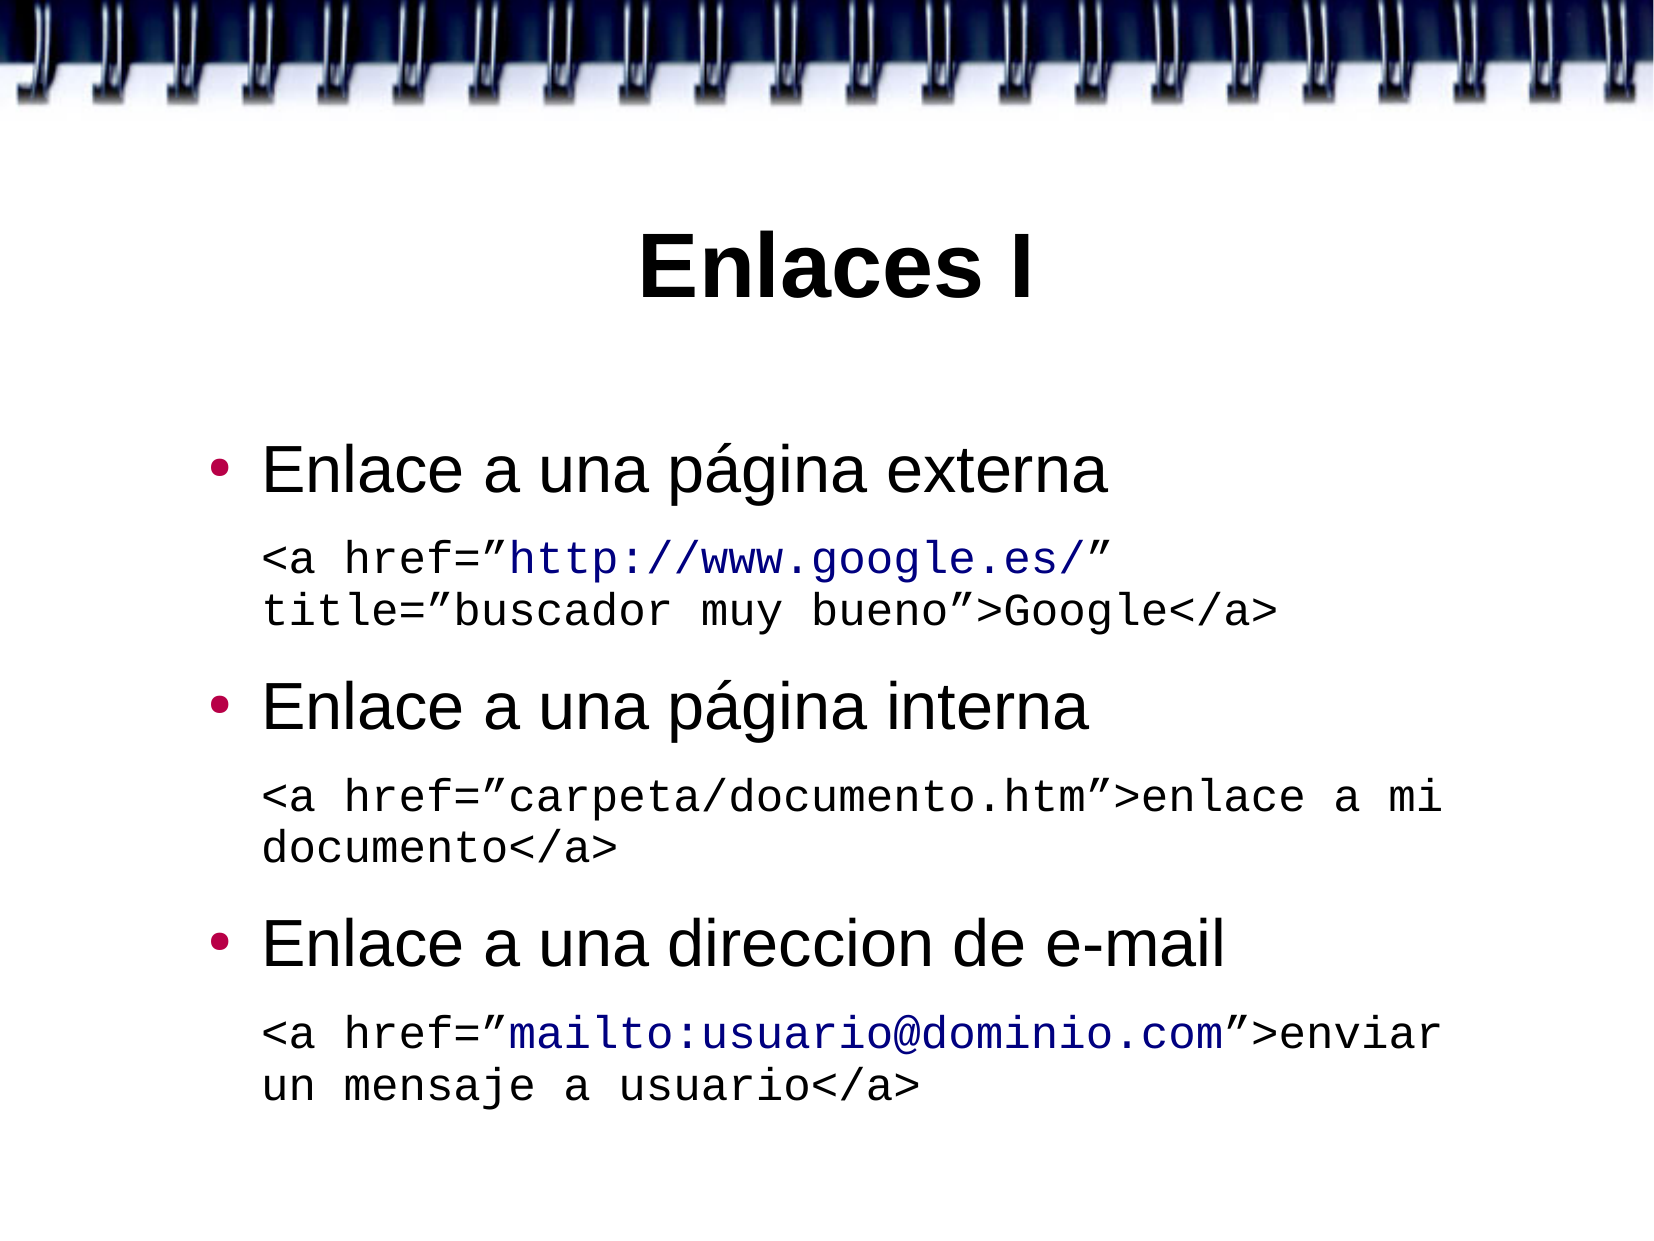

# Enlaces I
Enlace a una página externa
<a href=”http://www.google.es/” title=”buscador muy bueno”>Google</a>
Enlace a una página interna
<a href=”carpeta/documento.htm”>enlace a mi documento</a>
Enlace a una direccion de e-mail
<a href=”mailto:usuario@dominio.com”>enviar un mensaje a usuario</a>